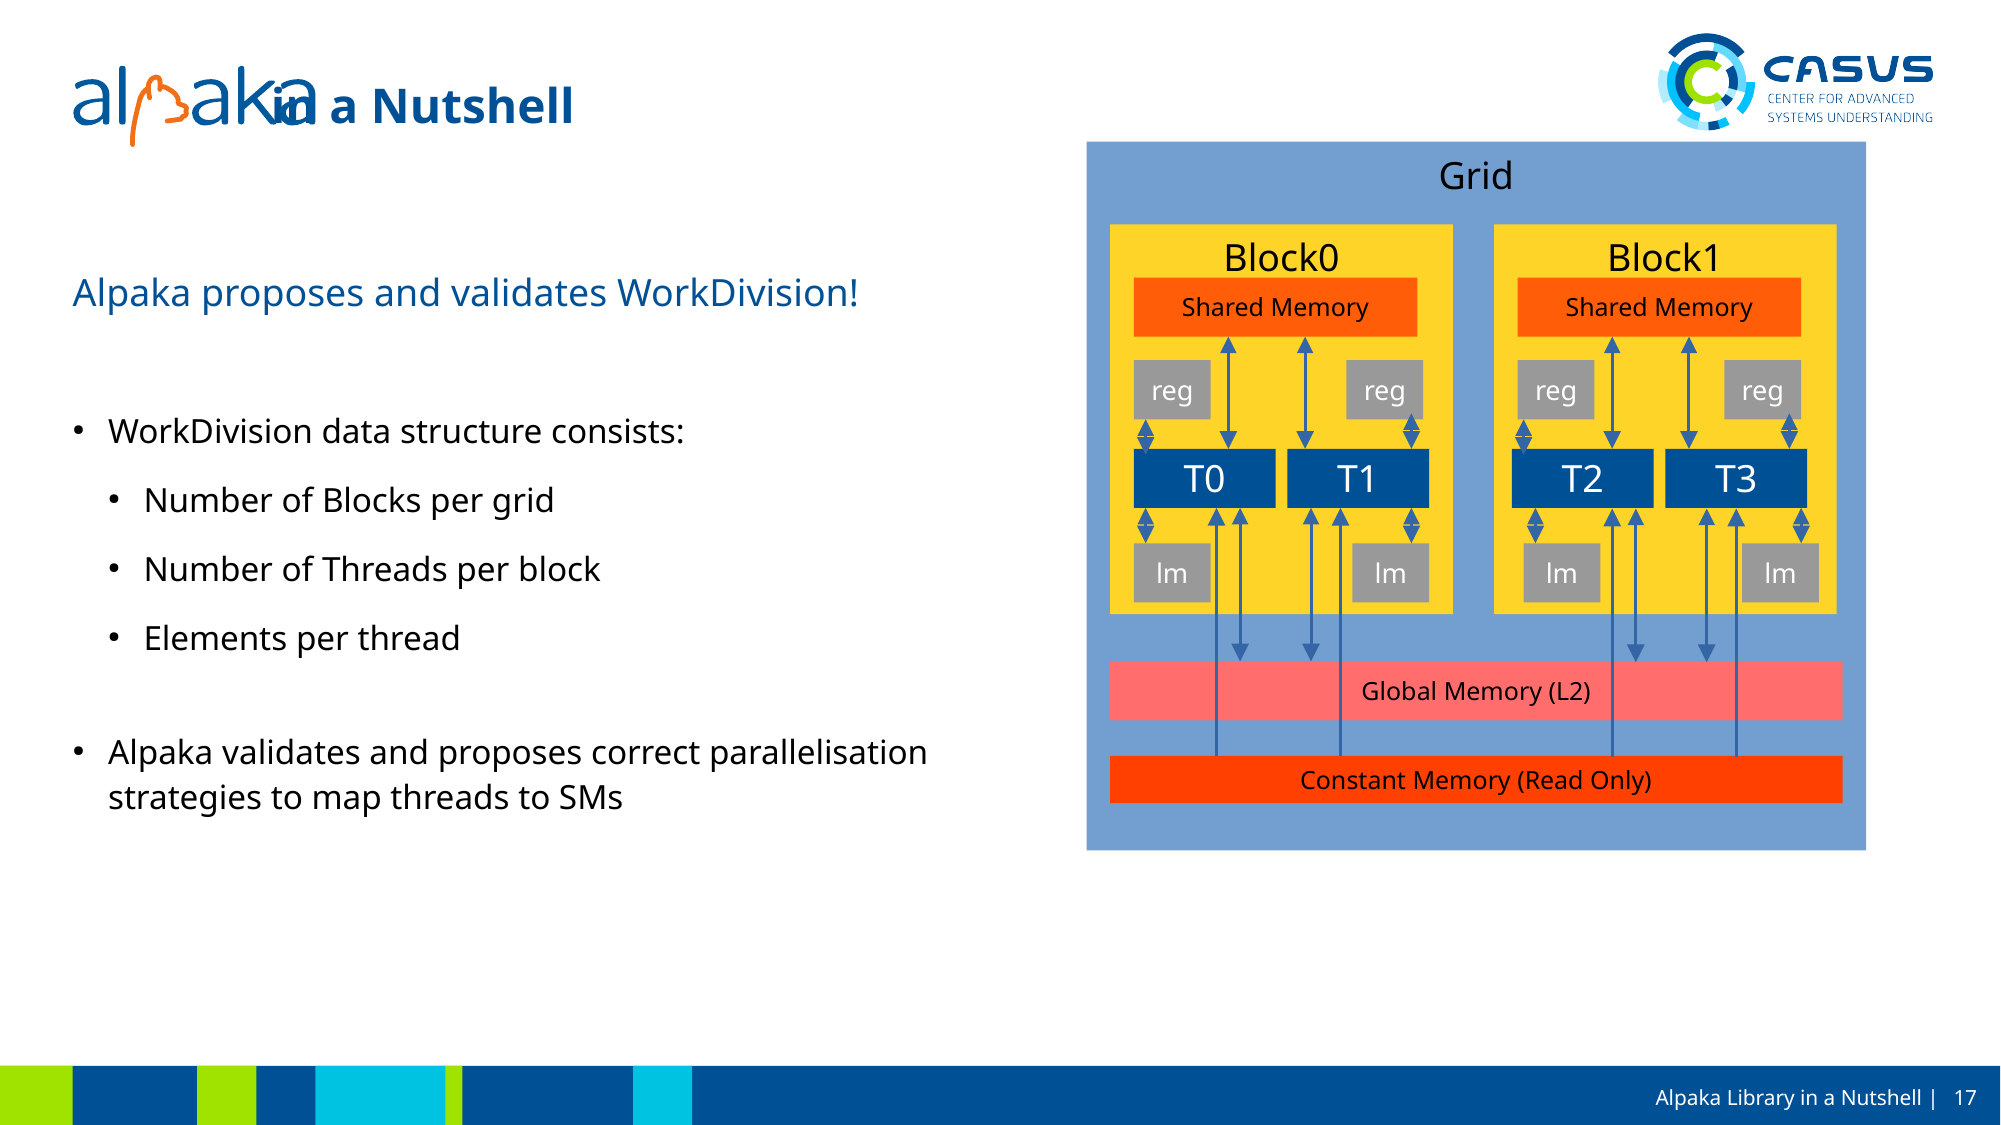

# in a Nutshell
Grid
Alpaka proposes and validates WorkDivision!
WorkDivision data structure consists:
Number of Blocks per grid
Number of Threads per block
Elements per thread
Alpaka validates and proposes correct parallelisation strategies to map threads to SMs
Block0
Block1
Shared Memory
Shared Memory
reg
reg
reg
reg
T0
T1
T2
T3
lm
lm
lm
lm
Global Memory (L2)
Constant Memory (Read Only)
Alpaka Library in a Nutshell
17